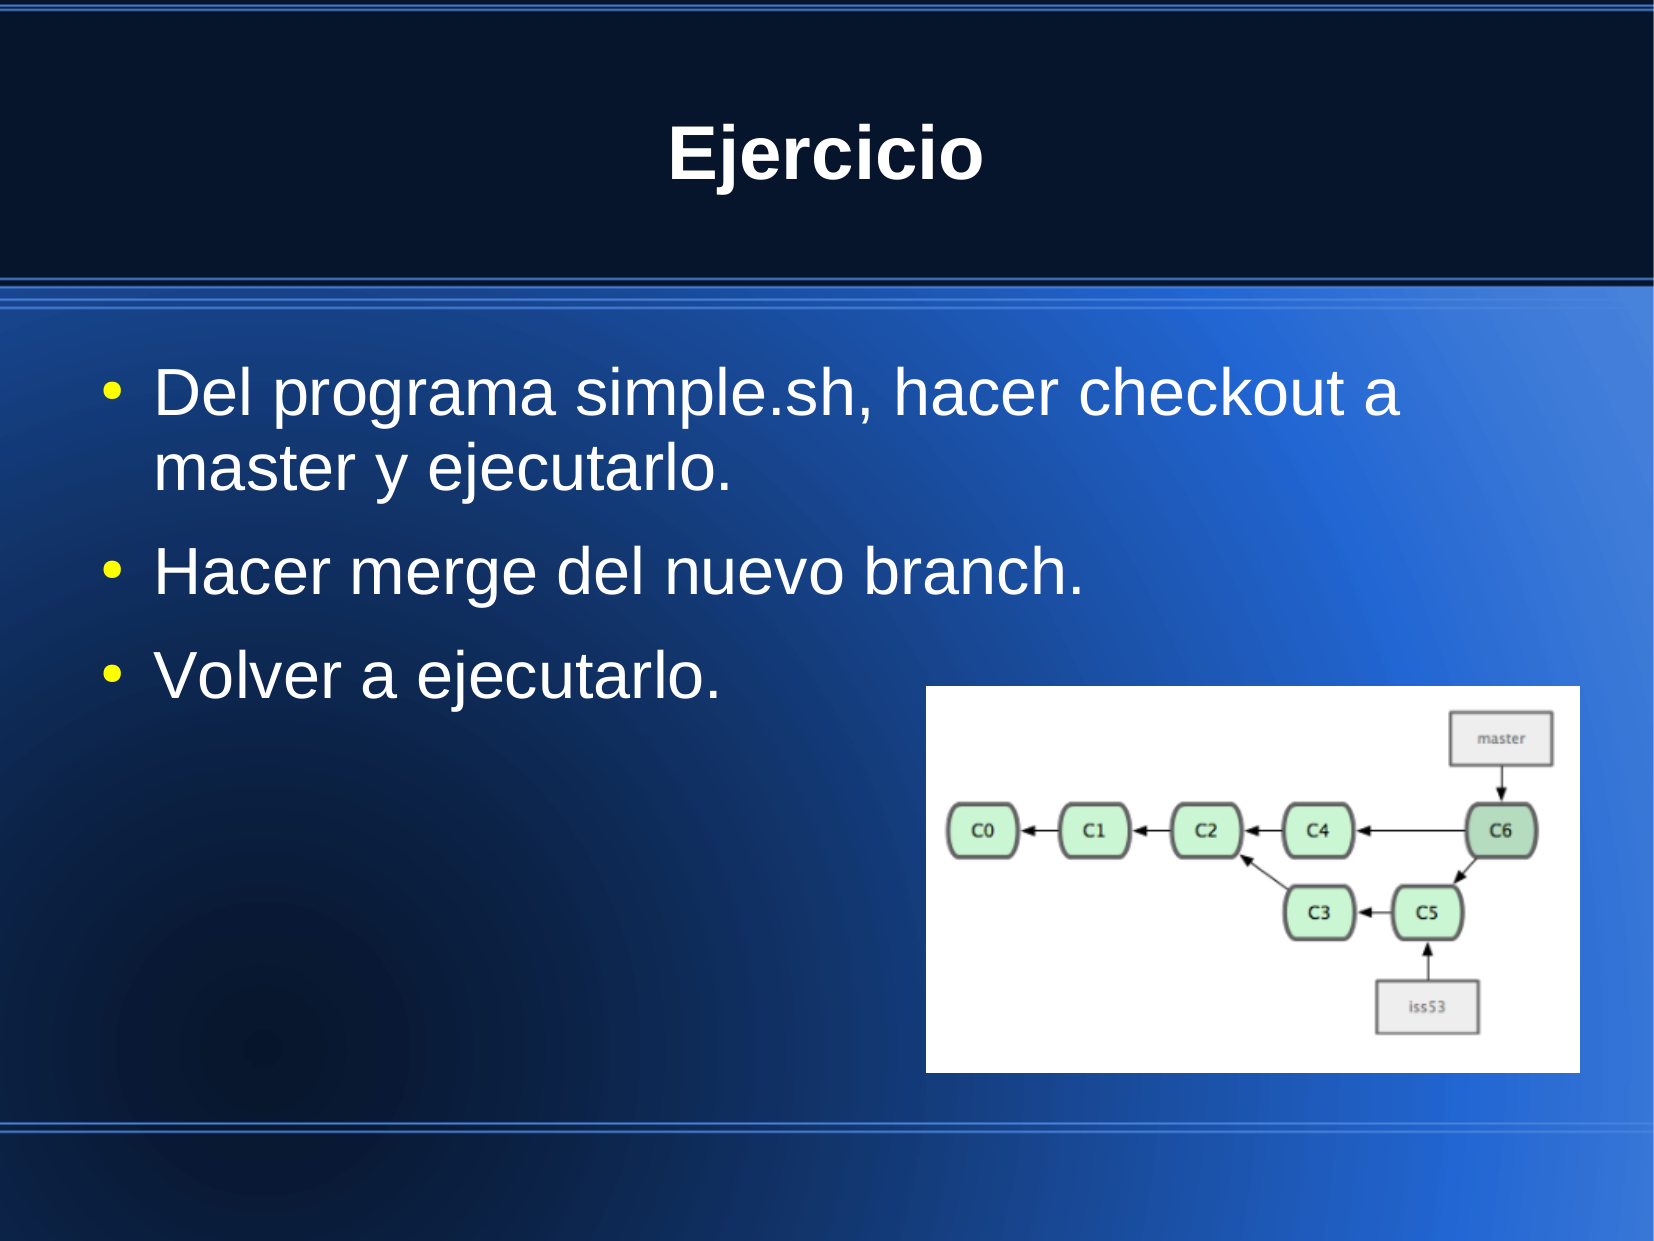

# Ejercicio
Del programa simple.sh, hacer checkout a master y ejecutarlo.
Hacer merge del nuevo branch.
Volver a ejecutarlo.